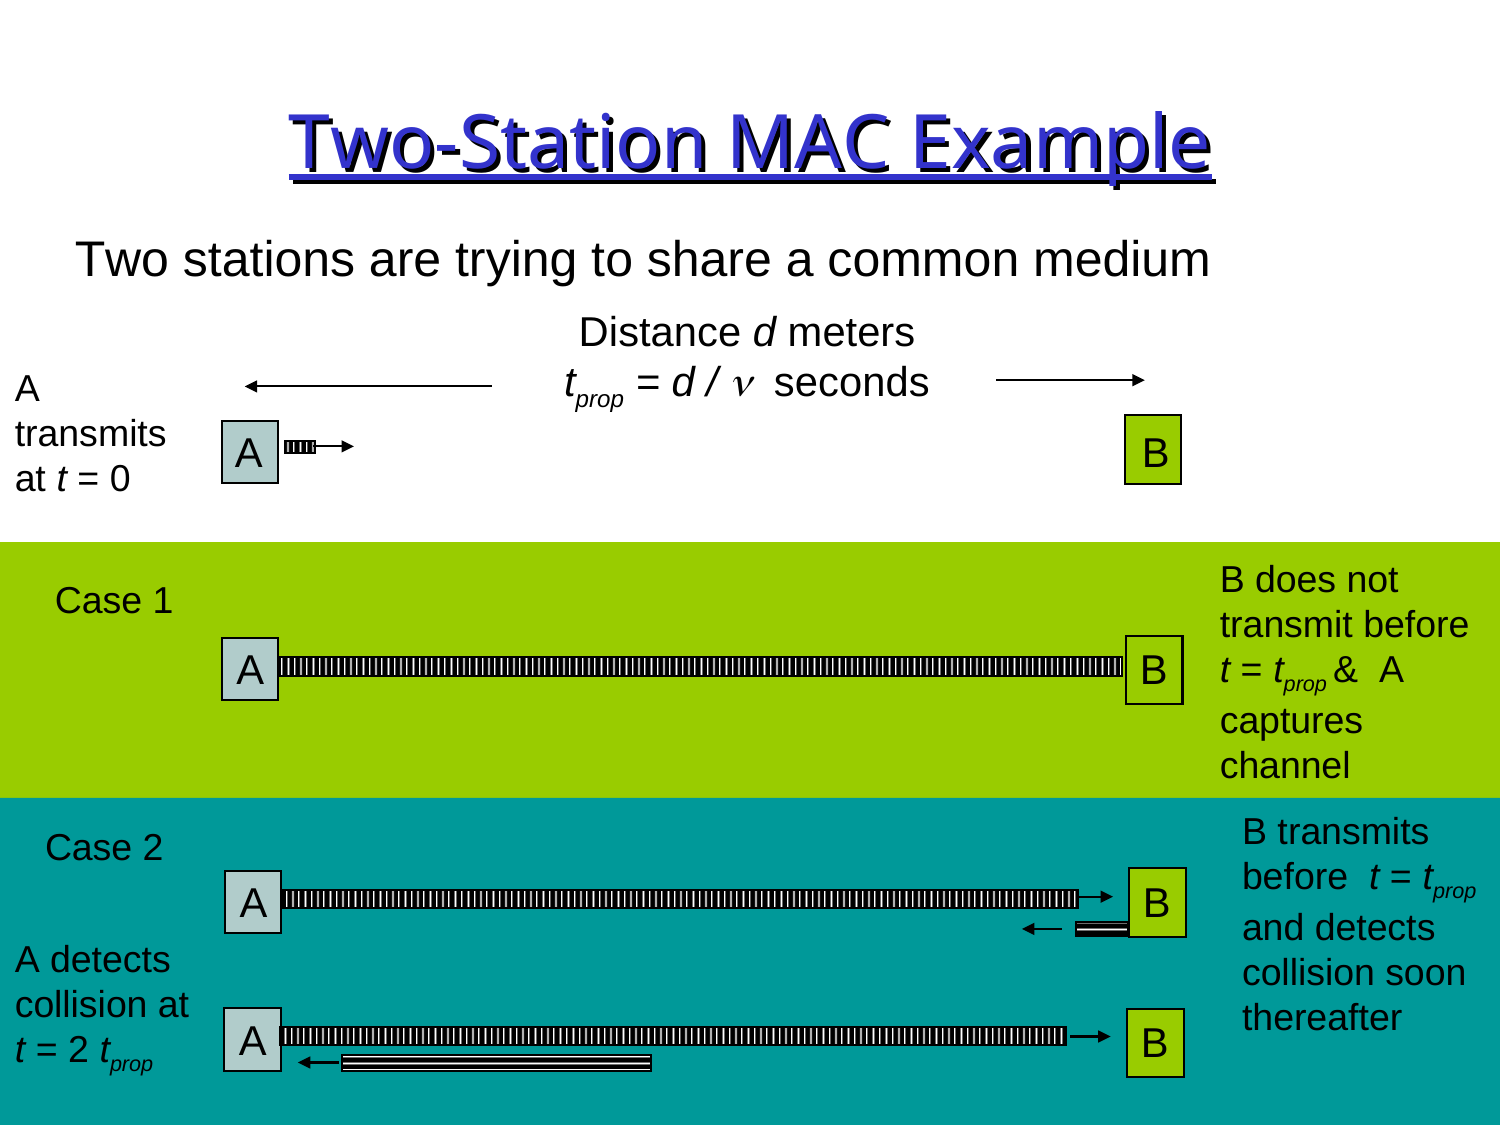

# Two-Station MAC Example
Two stations are trying to share a common medium
Distance d meters
tprop = d /  seconds
A transmits at t = 0
A
B
B does not transmit before t = tprop & A captures channel
Case 1
A
B
B transmits before t = tprop and detects
collision soon
thereafter
Case 2
A
B
A detects
collision at
t = 2 tprop
A
B
14